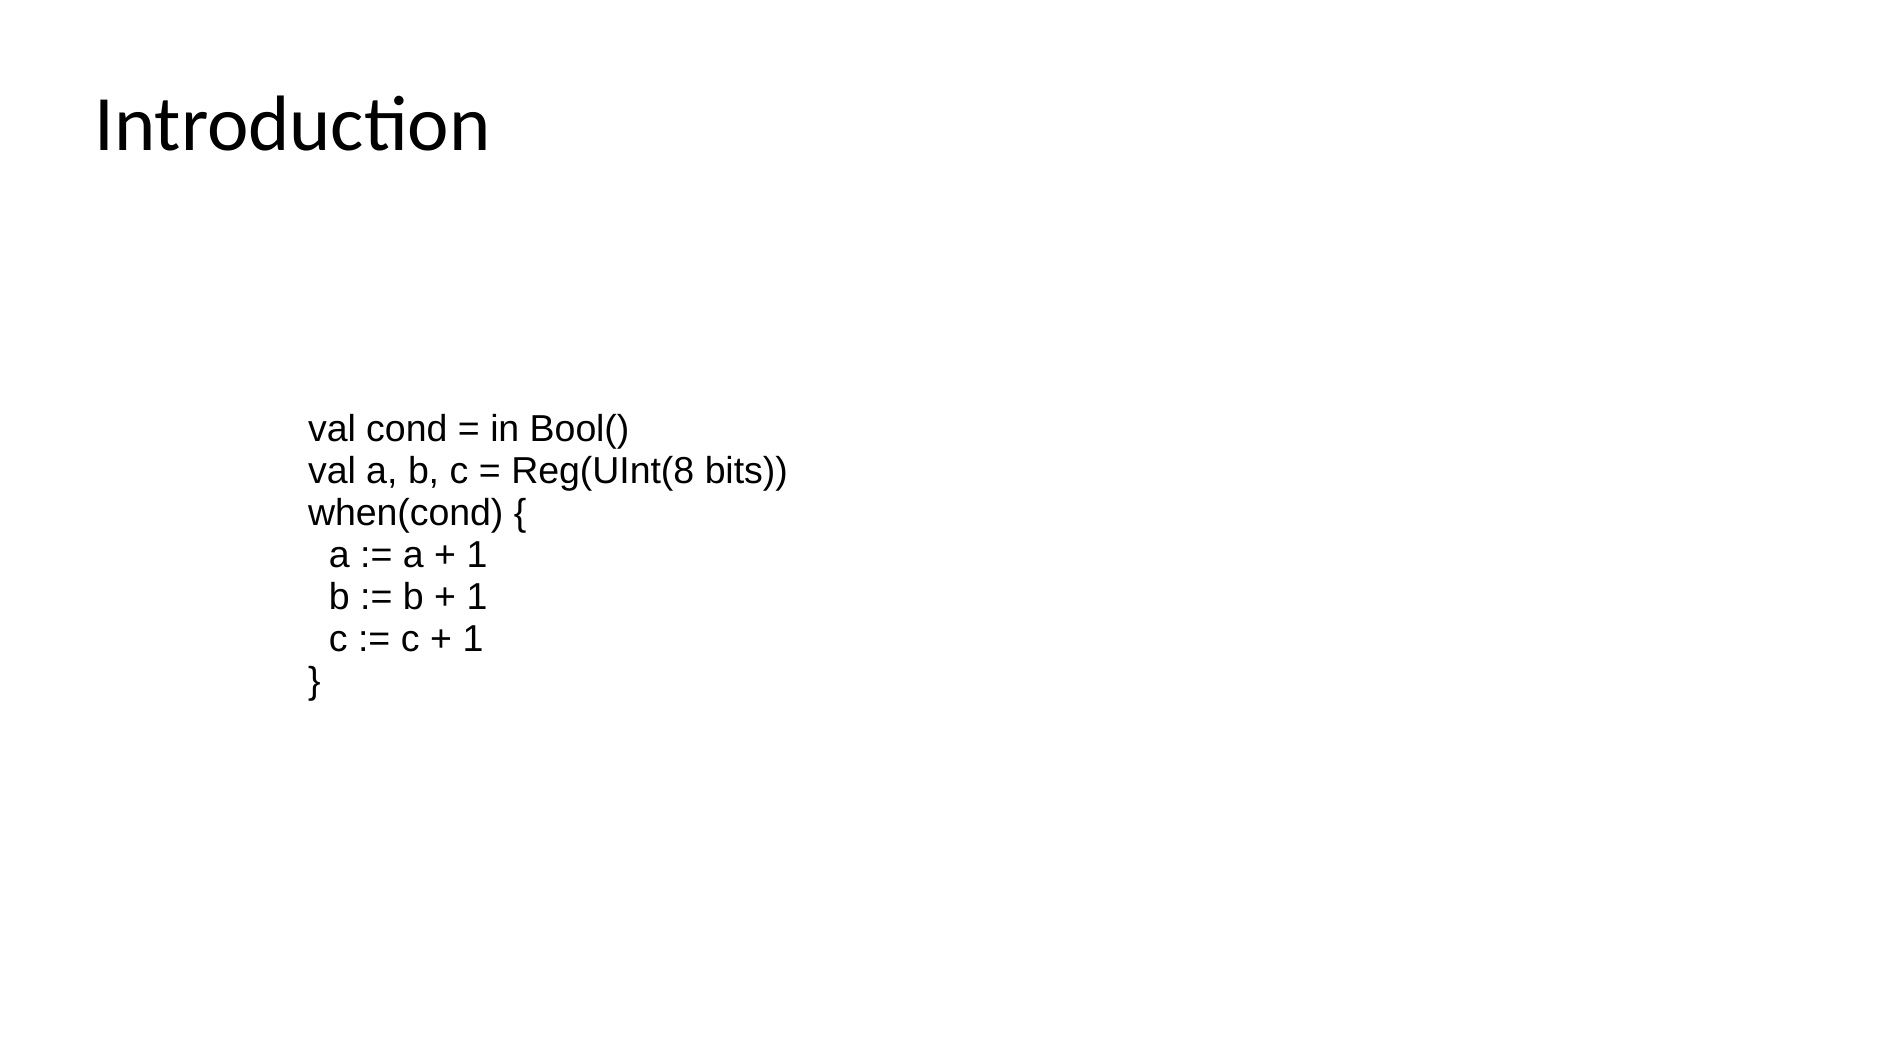

# Introduction
 val cond = in Bool()
 val a, b, c = Reg(UInt(8 bits))
 when(cond) {
 a := a + 1
 b := b + 1
 c := c + 1
 }